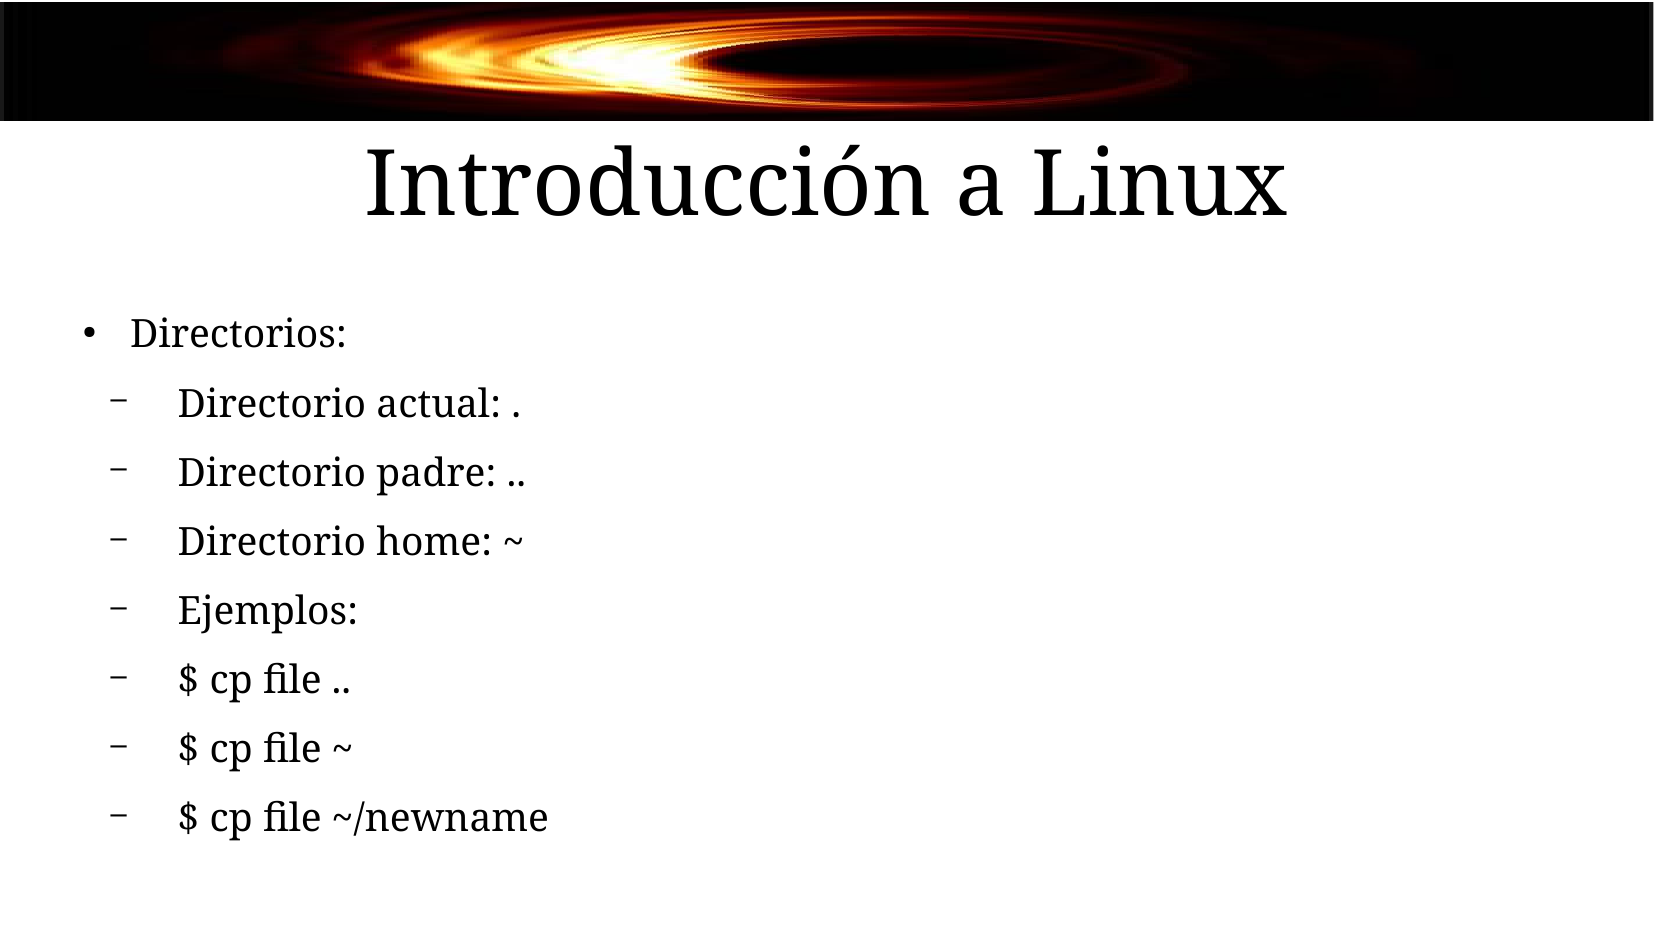

# Introducción a Linux
Directorios:
Directorio actual: .
Directorio padre: ..
Directorio home: ~
Ejemplos:
$ cp file ..
$ cp file ~
$ cp file ~/newname